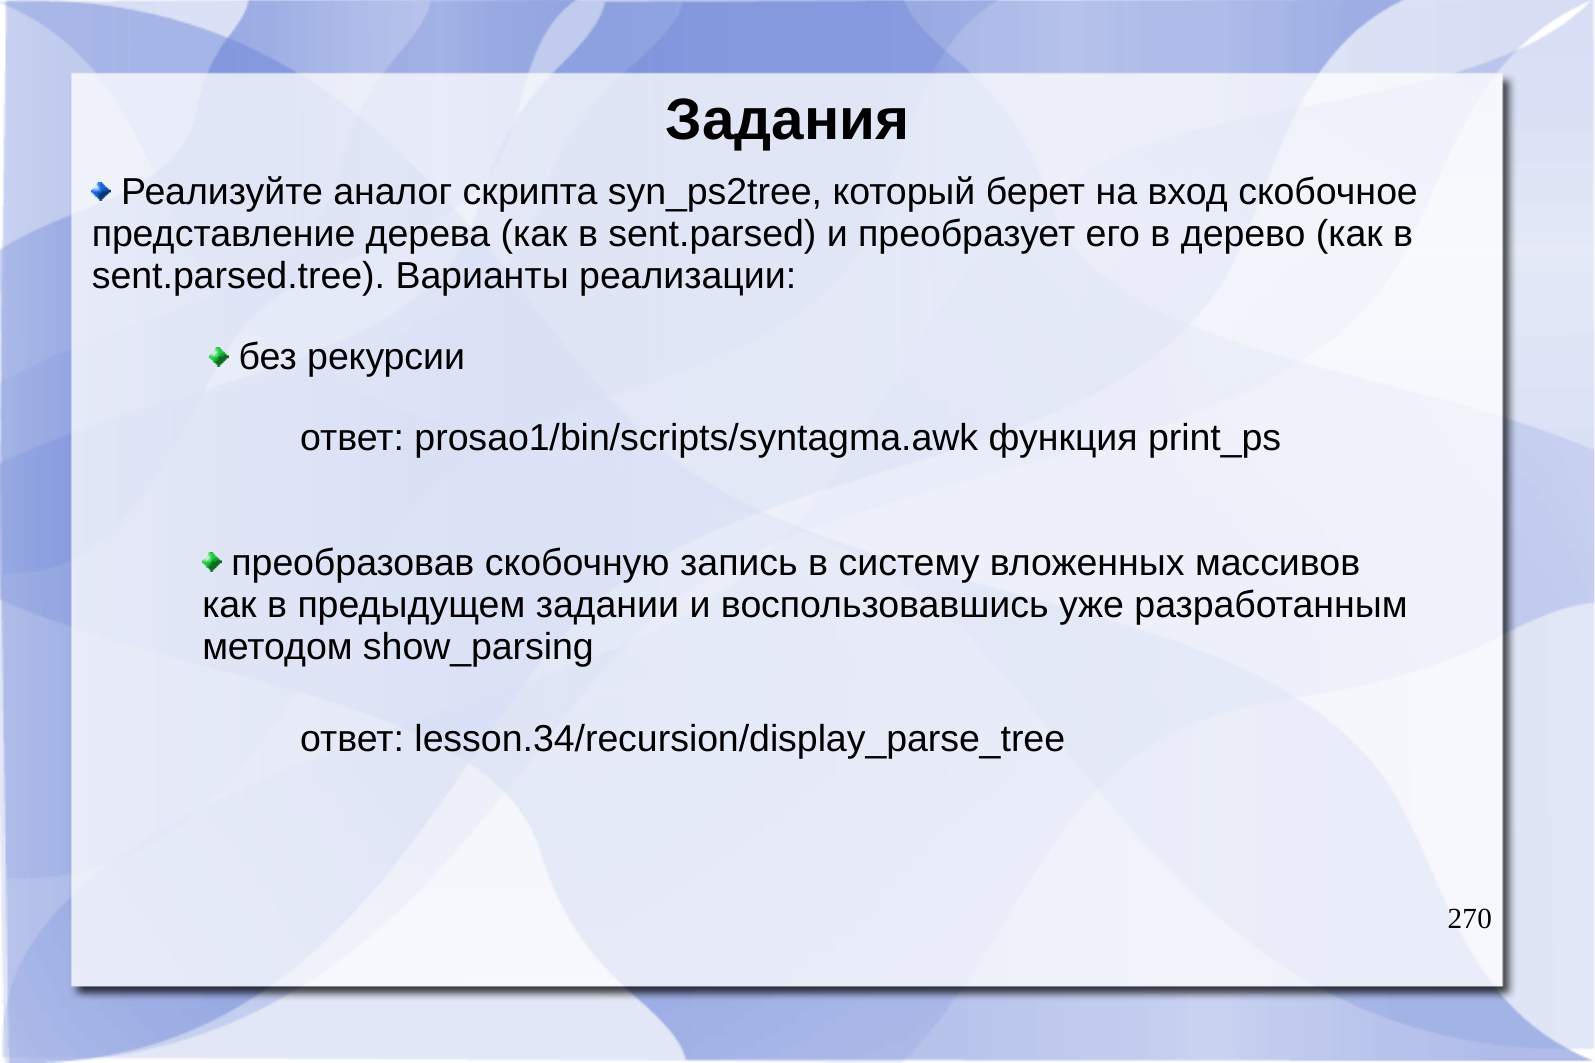

# Задания
 Реализуйте аналог скрипта syn_ps2tree, который берет на вход скобочное представление дерева (как в sent.parsed) и преобразует его в дерево (как в sent.parsed.tree). Варианты реализации:
 без рекурсии
ответ: prosao1/bin/scripts/syntagma.awk функция print_ps
 преобразовав скобочную запись в систему вложенных массивов как в предыдущем задании и воспользовавшись уже разработанным методом show_parsing
ответ: lesson.34/recursion/display_parse_tree
270